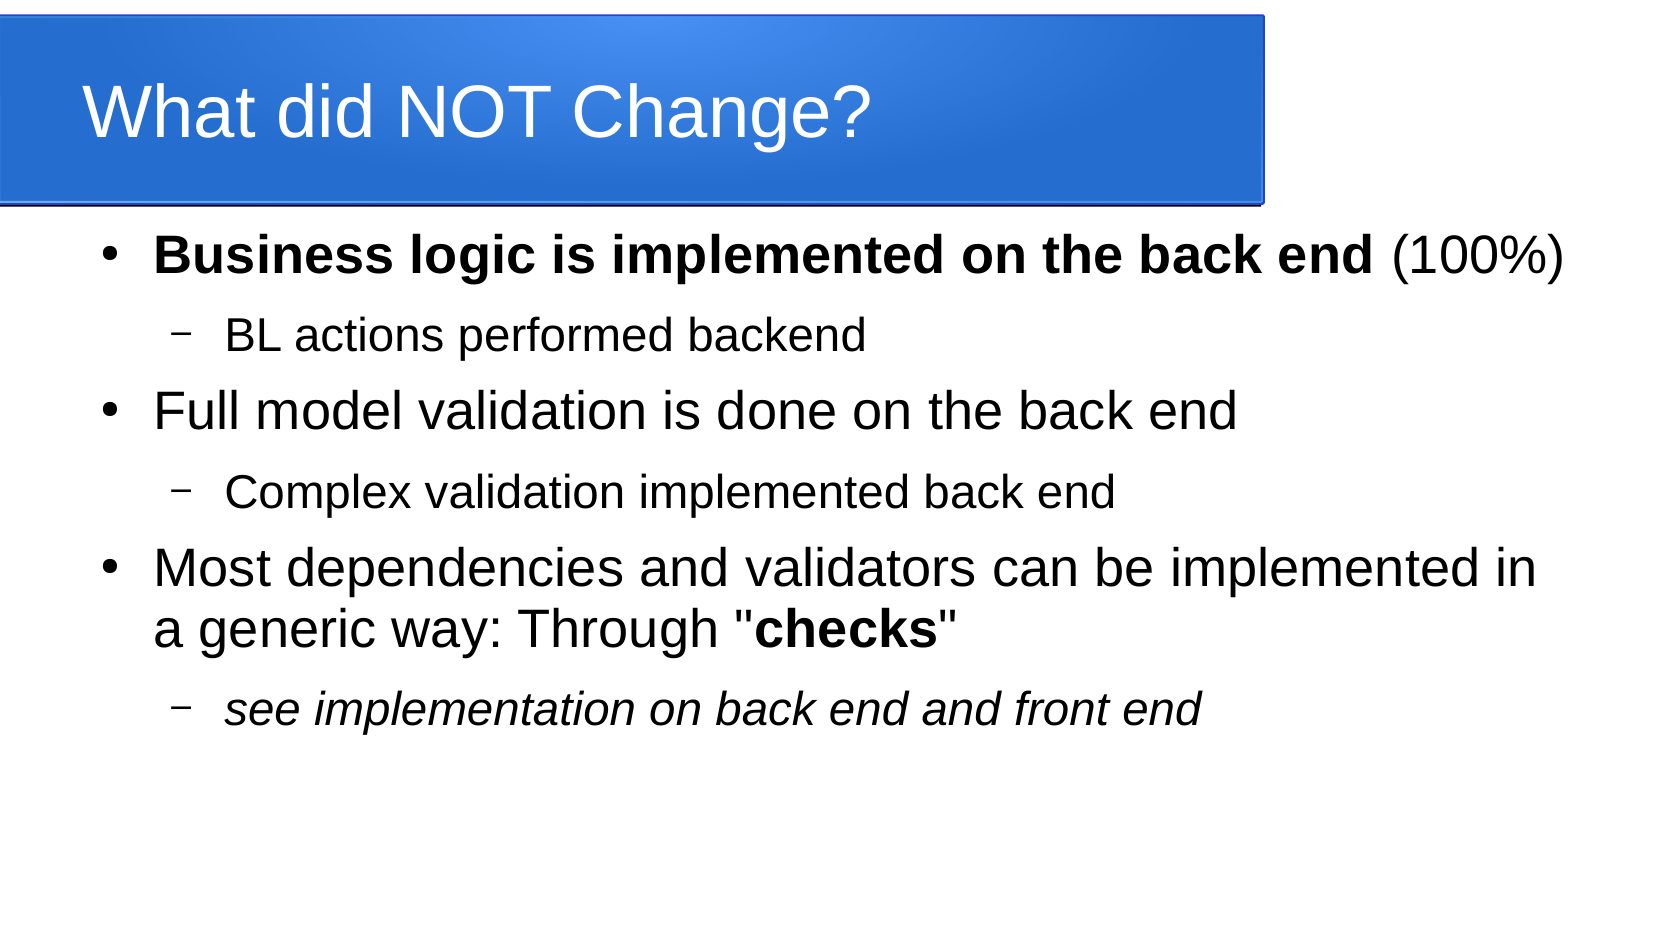

# What did NOT Change?
Business logic is implemented on the back end (100%)
BL actions performed backend
Full model validation is done on the back end
Complex validation implemented back end
Most dependencies and validators can be implemented in a generic way: Through "checks"
see implementation on back end and front end